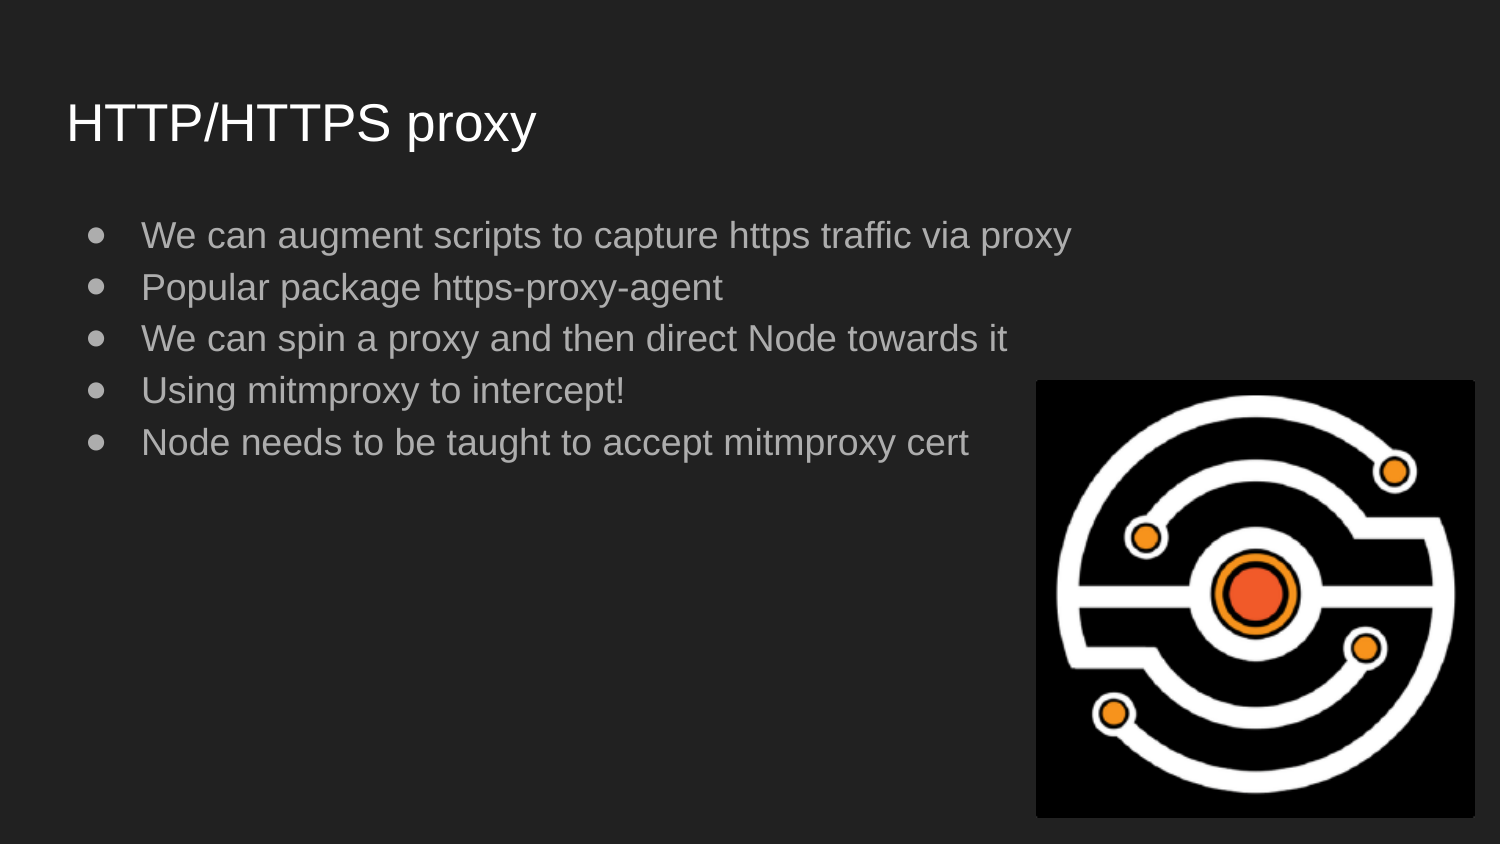

# HTTP/HTTPS proxy
We can augment scripts to capture https traffic via proxy
Popular package https-proxy-agent
We can spin a proxy and then direct Node towards it
Using mitmproxy to intercept!
Node needs to be taught to accept mitmproxy cert